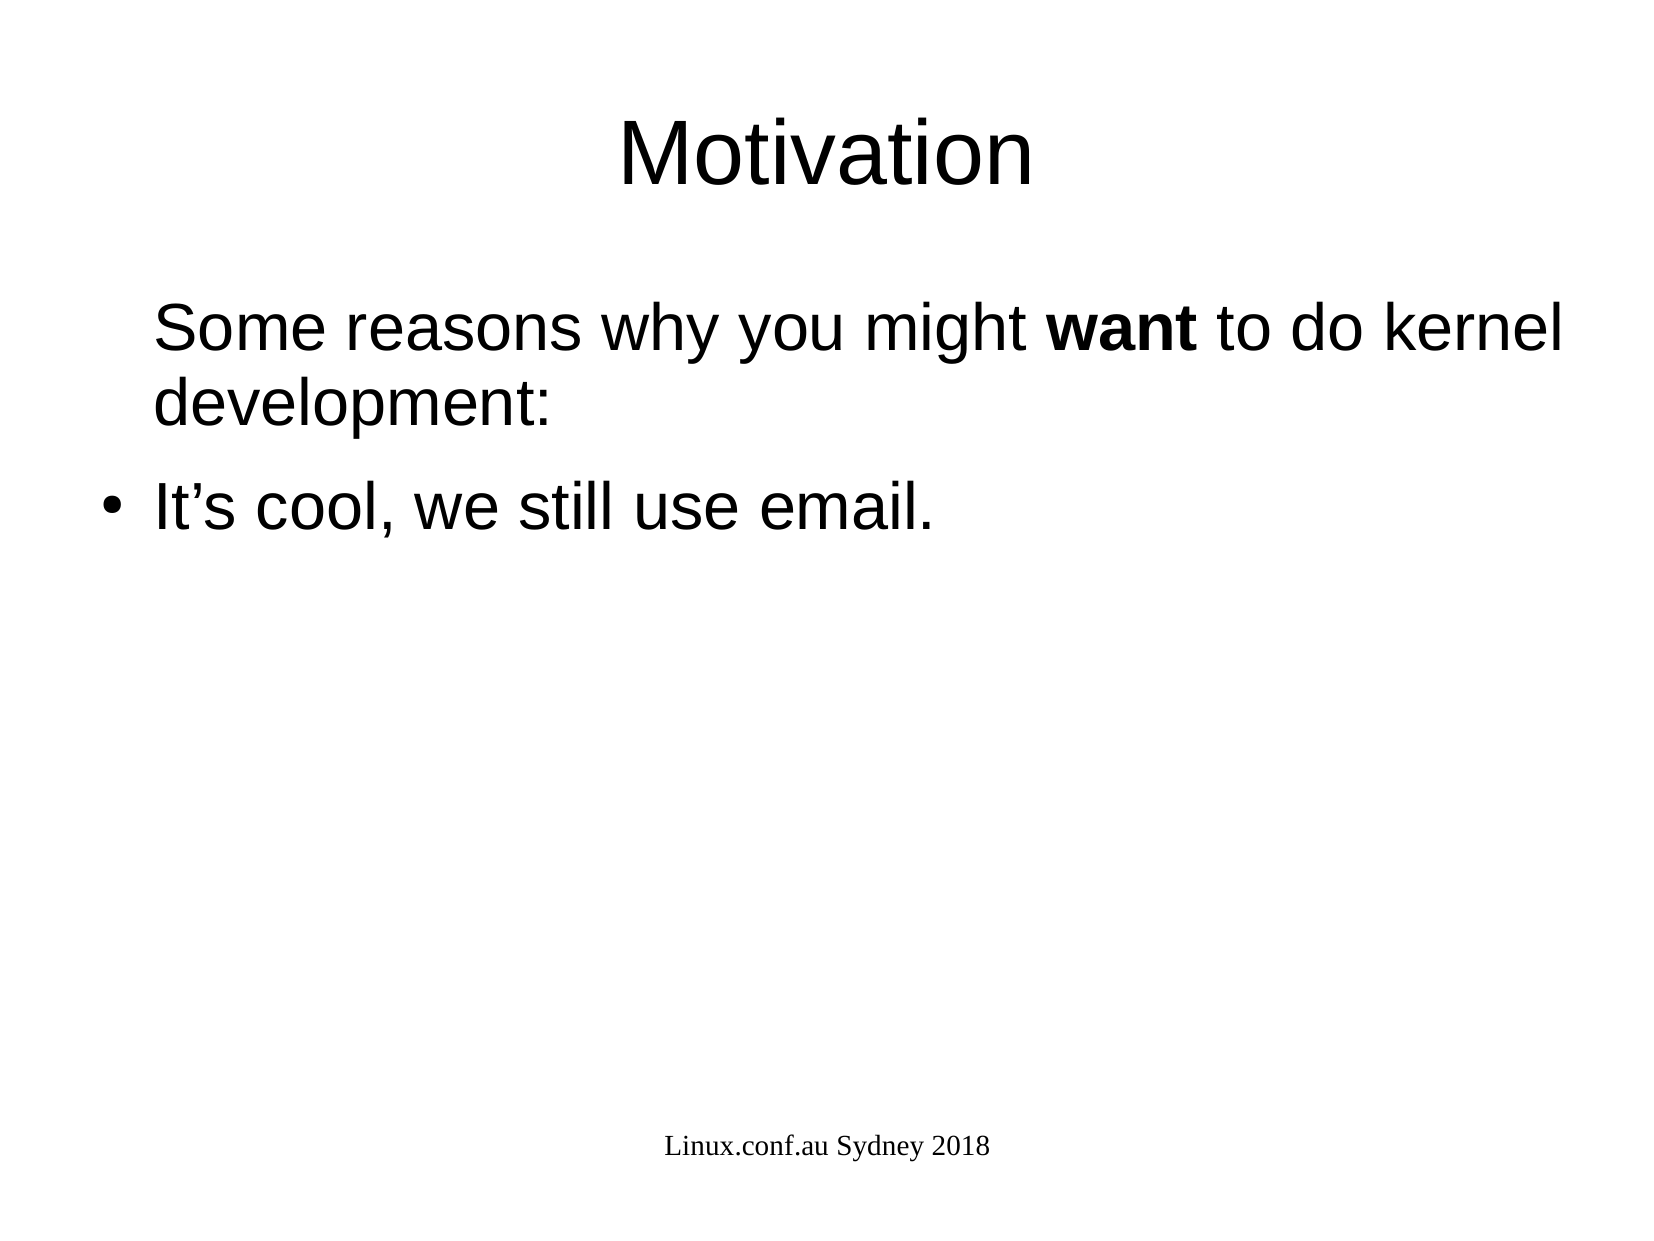

# Motivation
Some reasons why you might want to do kernel development:
It’s cool, we still use email.
Linux.conf.au Sydney 2018